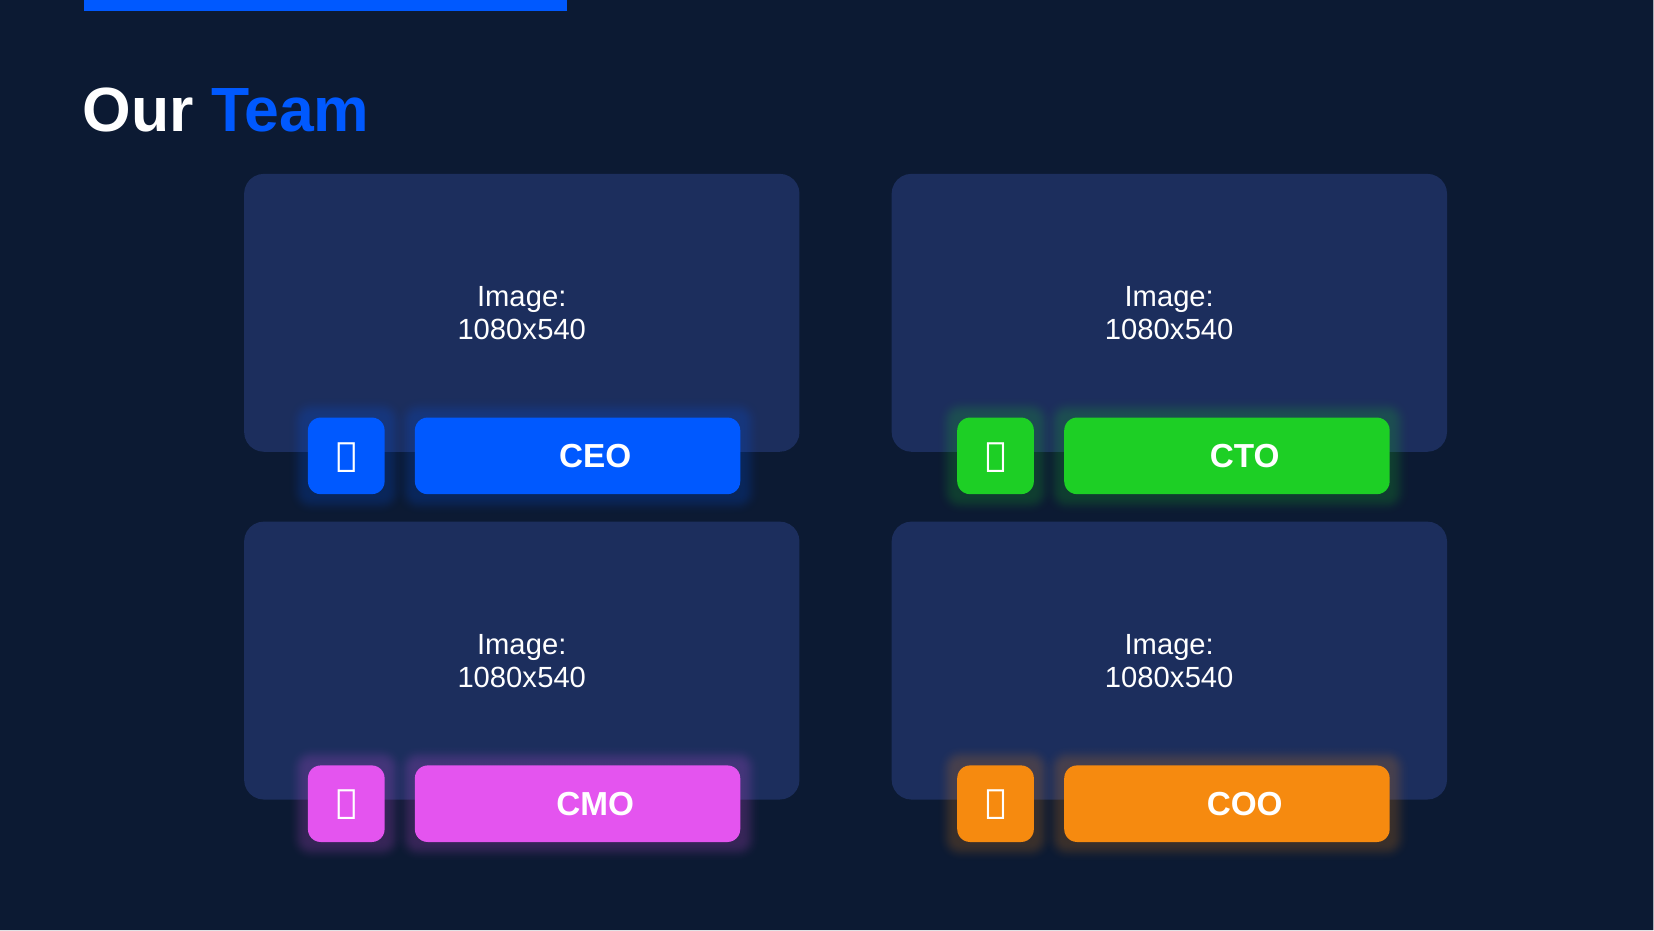

# Our Team
Image:
1080x540
Image:
1080x540

CEO

CTO
Image:
1080x540
Image:
1080x540

CMO

COO